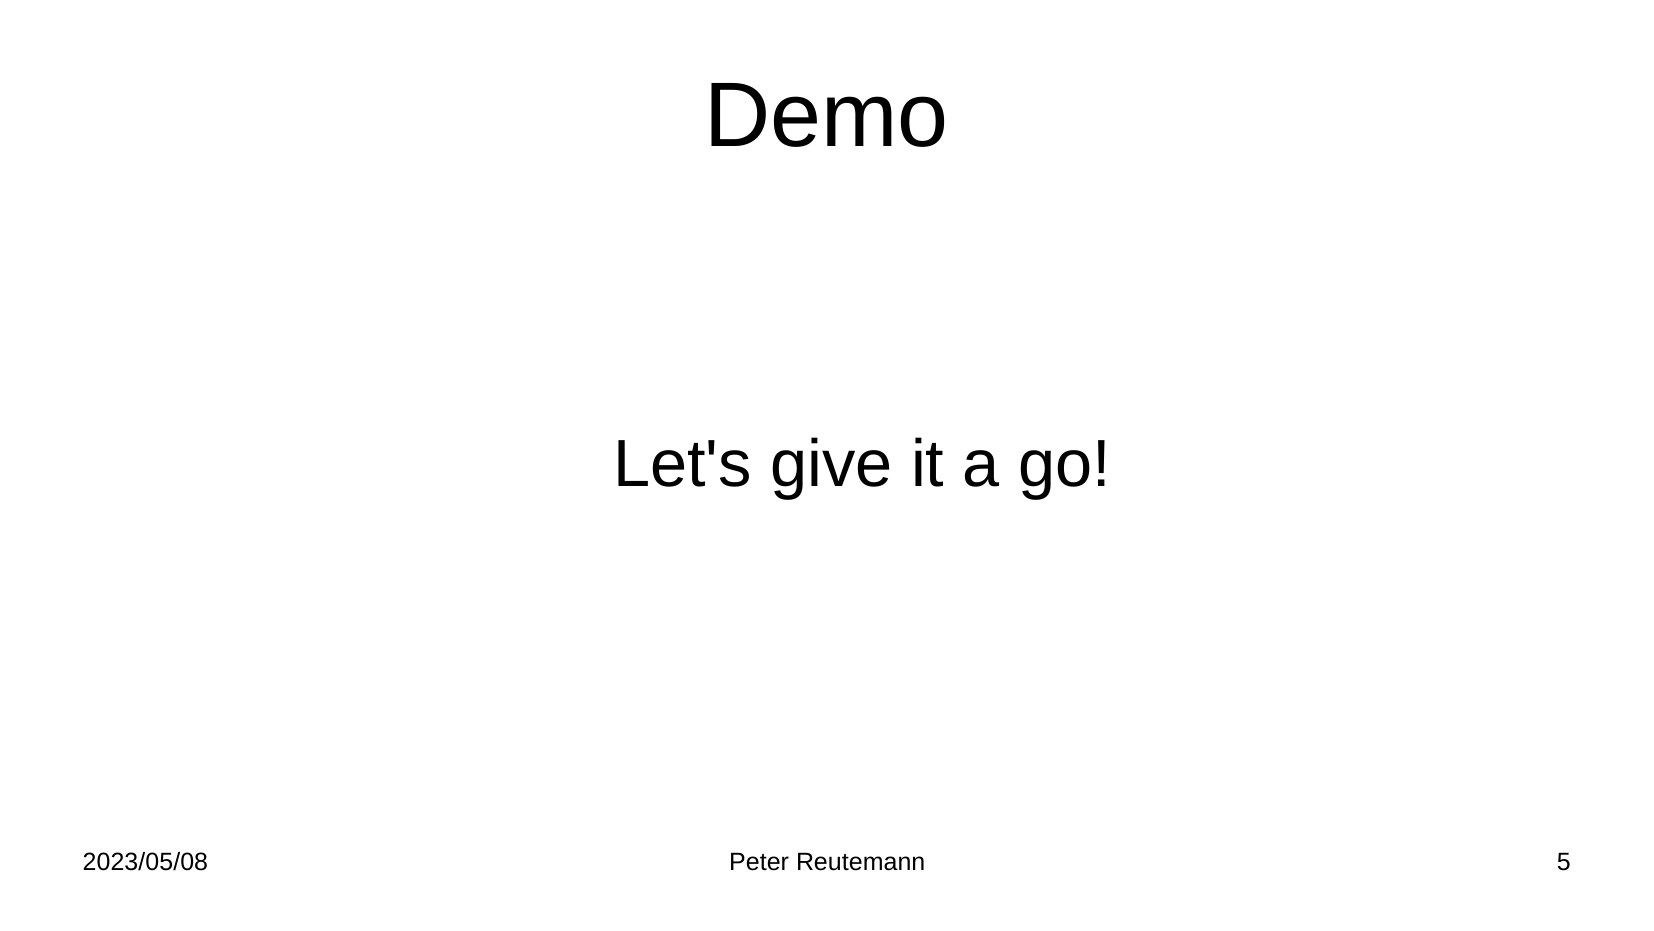

# Demo
Let's give it a go!
2023/05/08
Peter Reutemann
5